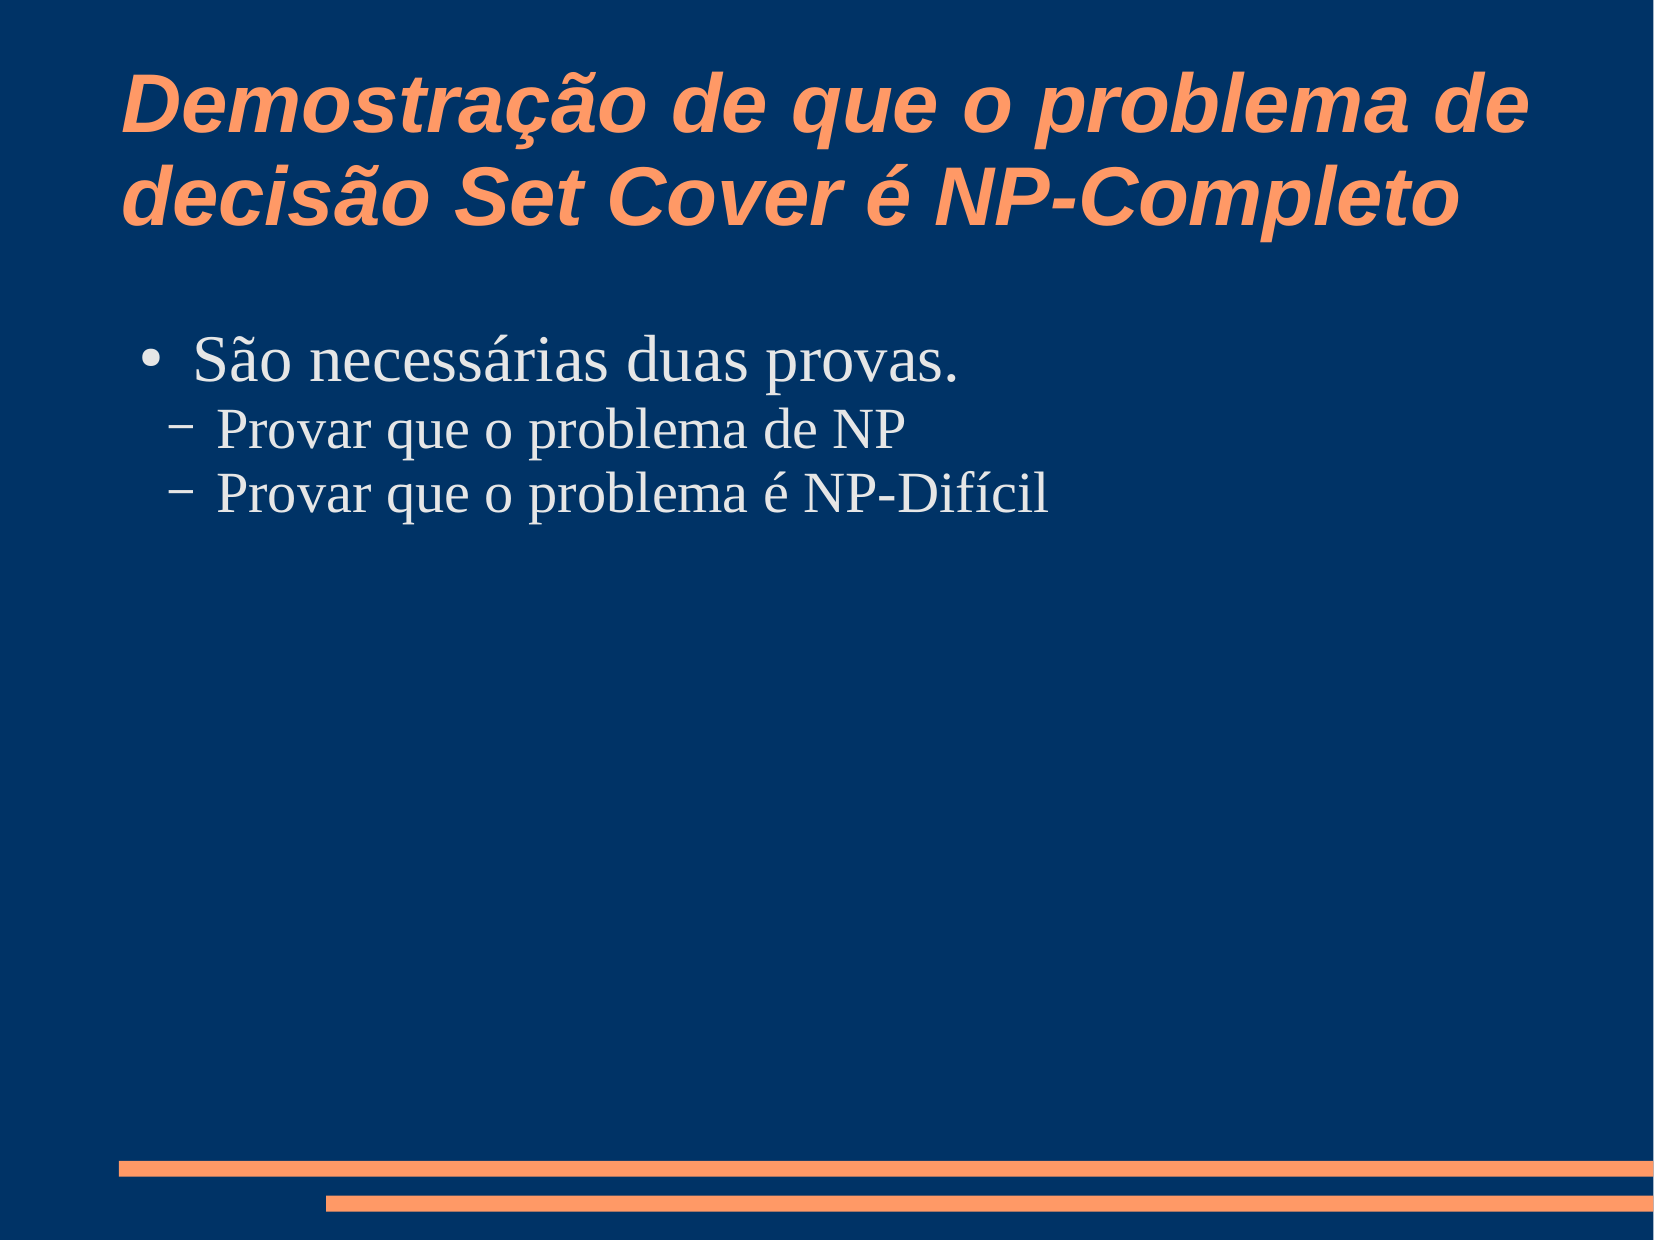

# Demostração de que o problema de decisão Set Cover é NP-Completo
São necessárias duas provas.
Provar que o problema de NP
Provar que o problema é NP-Difícil